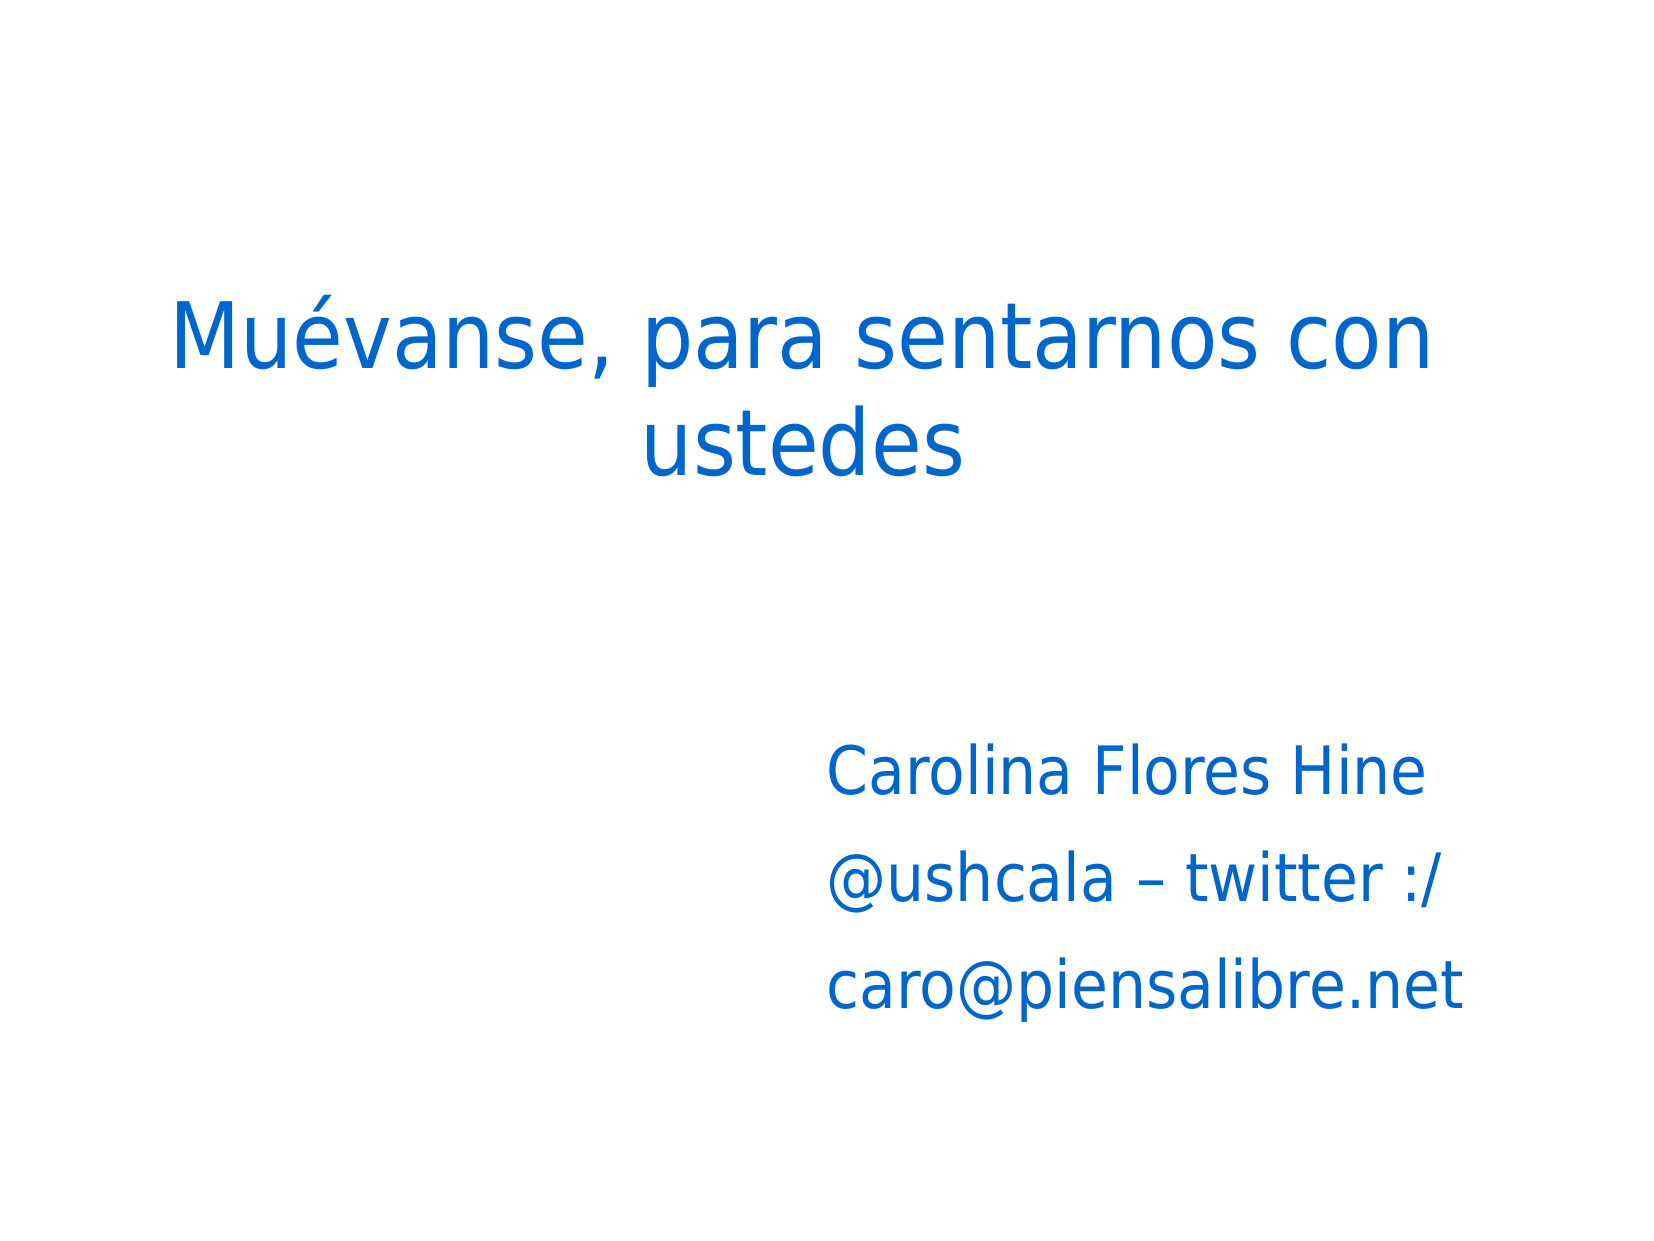

# Muévanse, para sentarnos con ustedes
Carolina Flores Hine
@ushcala – twitter :/
caro@piensalibre.net